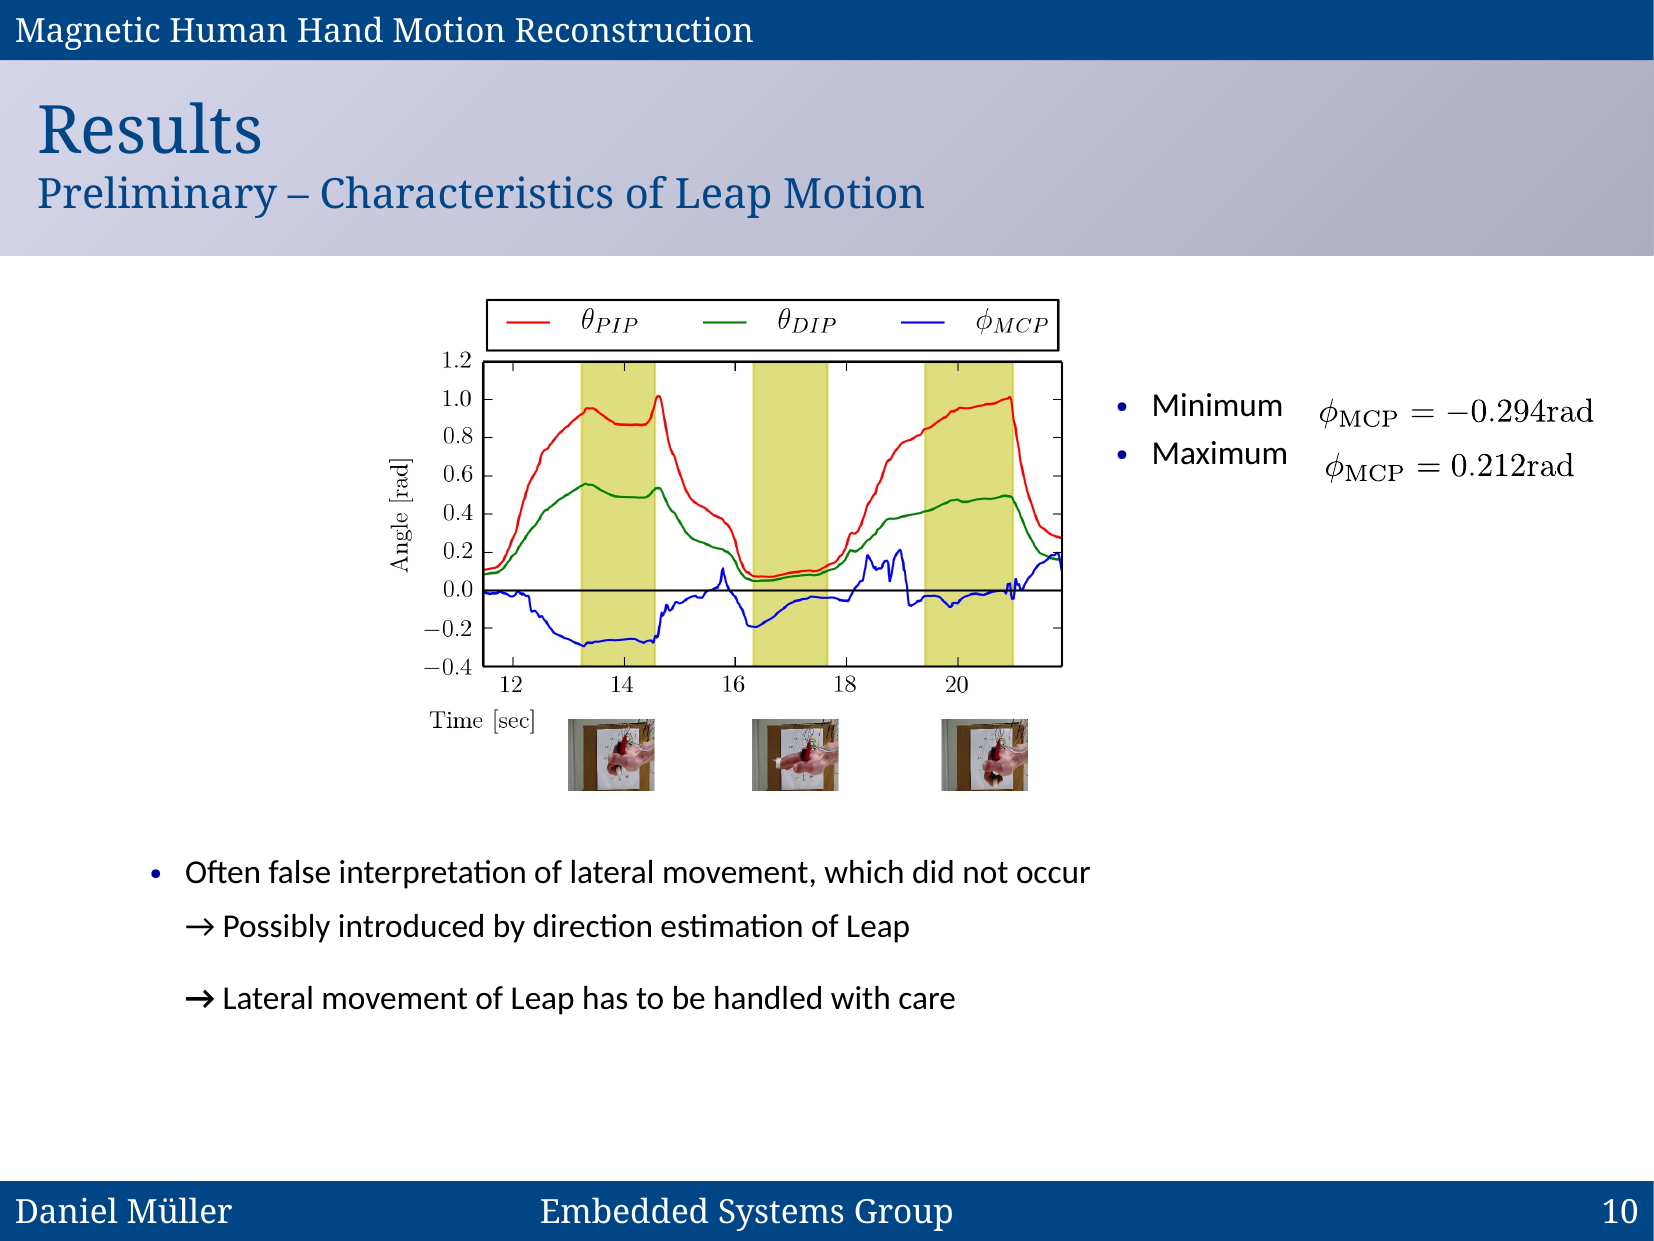

# Results Preliminary – Characteristics of Leap Motion
Minimum
Maximum
Often false interpretation of lateral movement, which did not occur
→ Possibly introduced by direction estimation of Leap
→ Lateral movement of Leap has to be handled with care